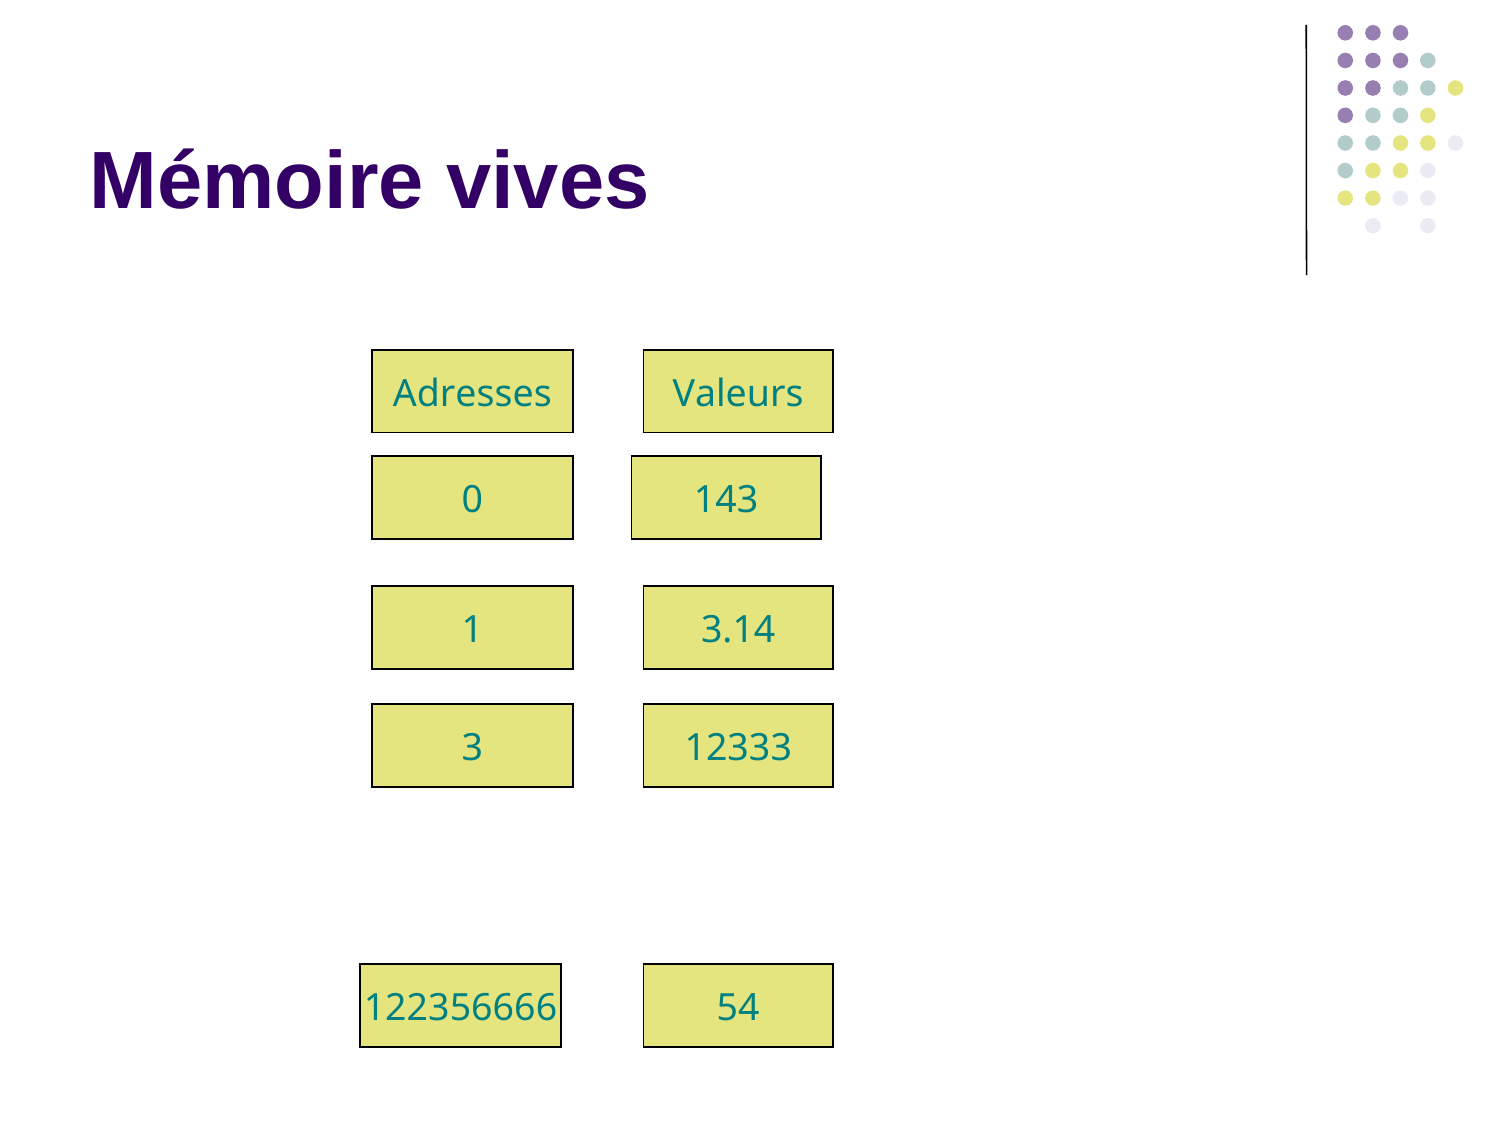

# Mémoire vives
Adresses
Valeurs
0
143
1
3.14
3
12333
122356666
54